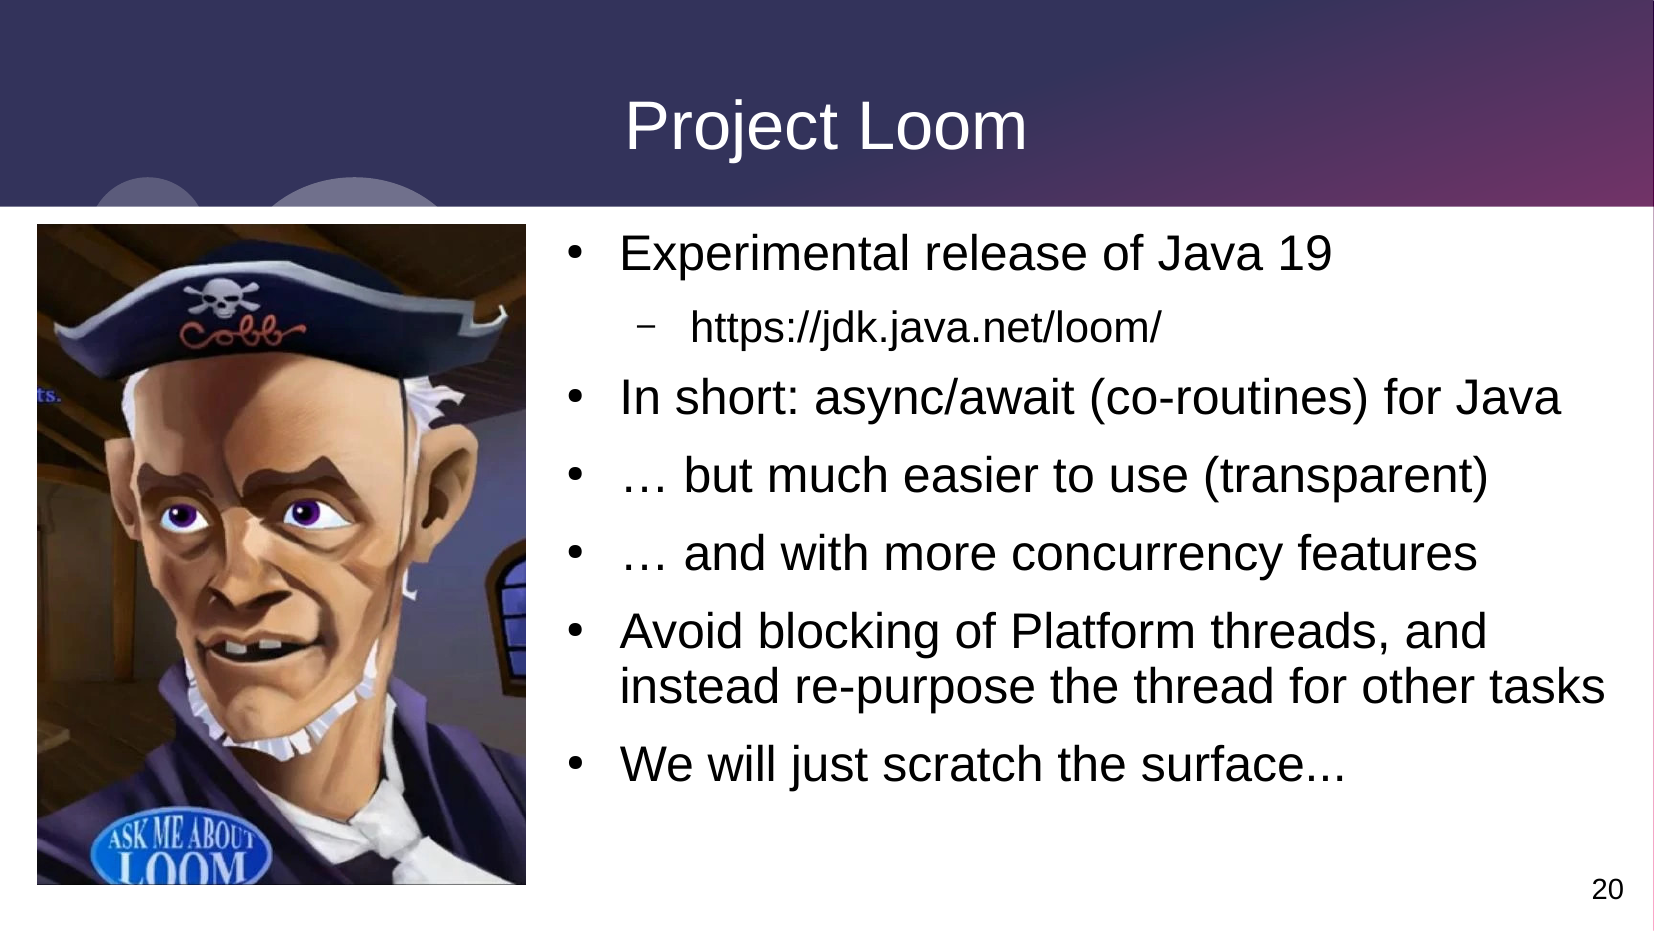

# Project Loom
Experimental release of Java 19
https://jdk.java.net/loom/
In short: async/await (co-routines) for Java
… but much easier to use (transparent)
… and with more concurrency features
Avoid blocking of Platform threads, and instead re-purpose the thread for other tasks
We will just scratch the surface...